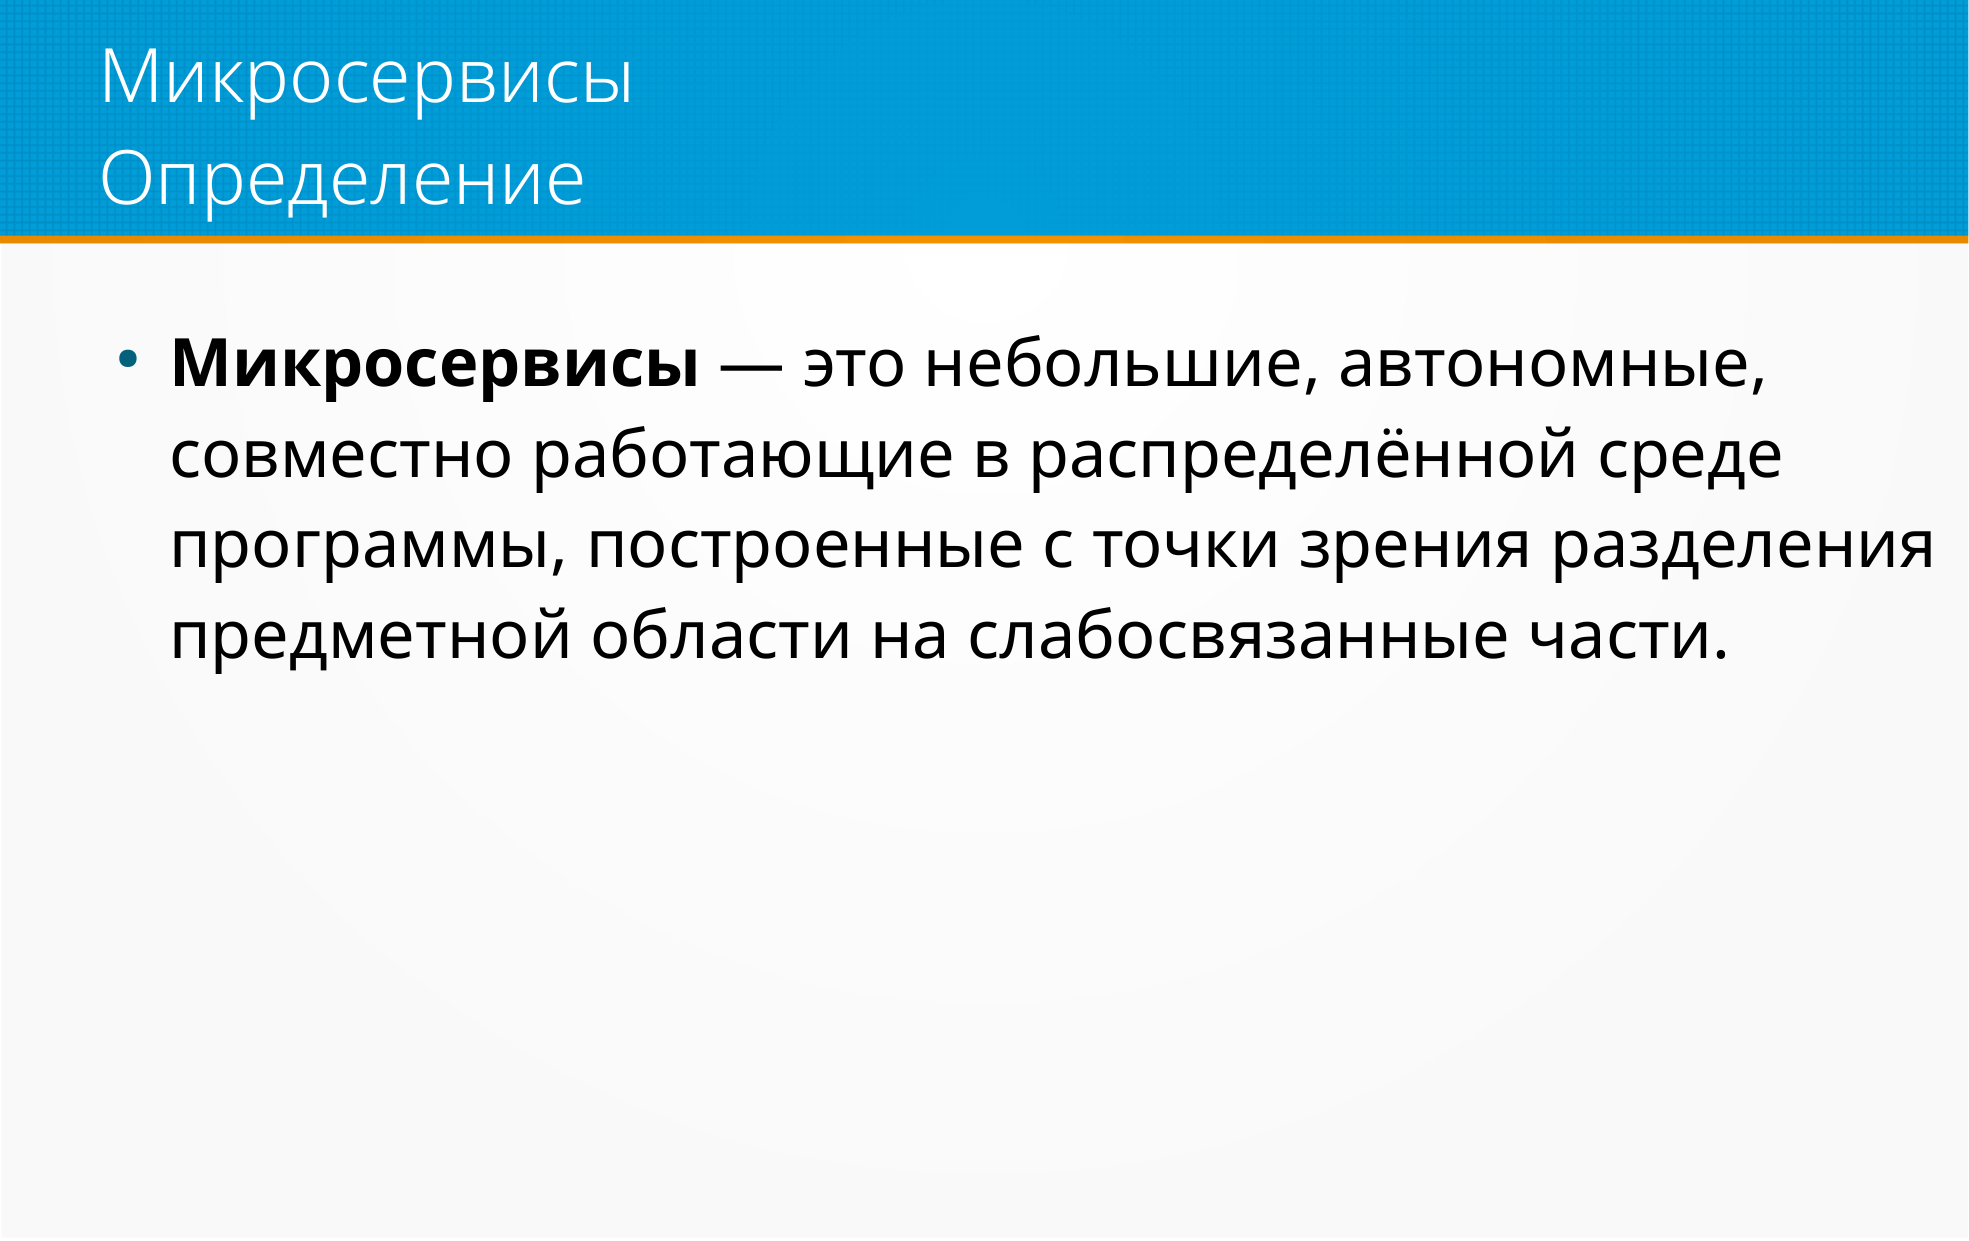

# Микросервисы Определение
Микросервисы — это небольшие, автономные, совместно работающие в распределённой среде программы, построенные с точки зрения разделения предметной области на слабосвязанные части.